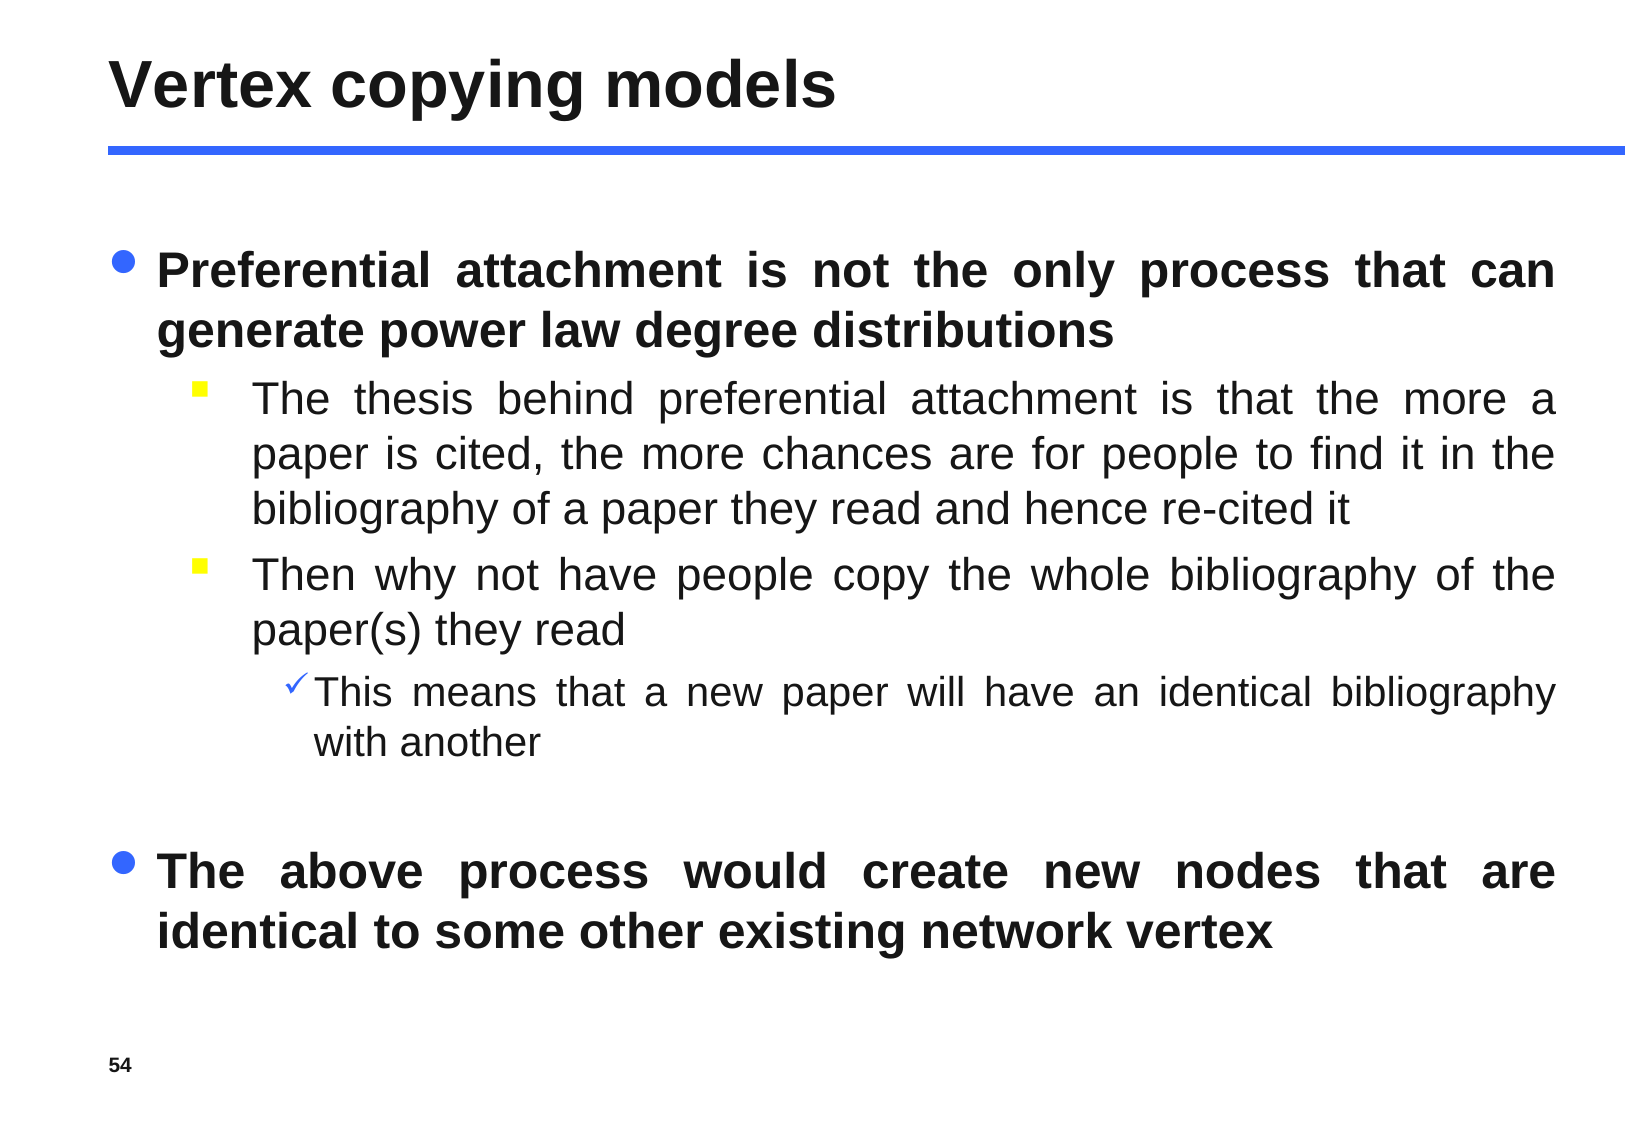

# Vertex copying models
Preferential attachment is not the only process that can generate power law degree distributions
The thesis behind preferential attachment is that the more a paper is cited, the more chances are for people to find it in the bibliography of a paper they read and hence re-cited it
Then why not have people copy the whole bibliography of the paper(s) they read
This means that a new paper will have an identical bibliography with another
The above process would create new nodes that are identical to some other existing network vertex